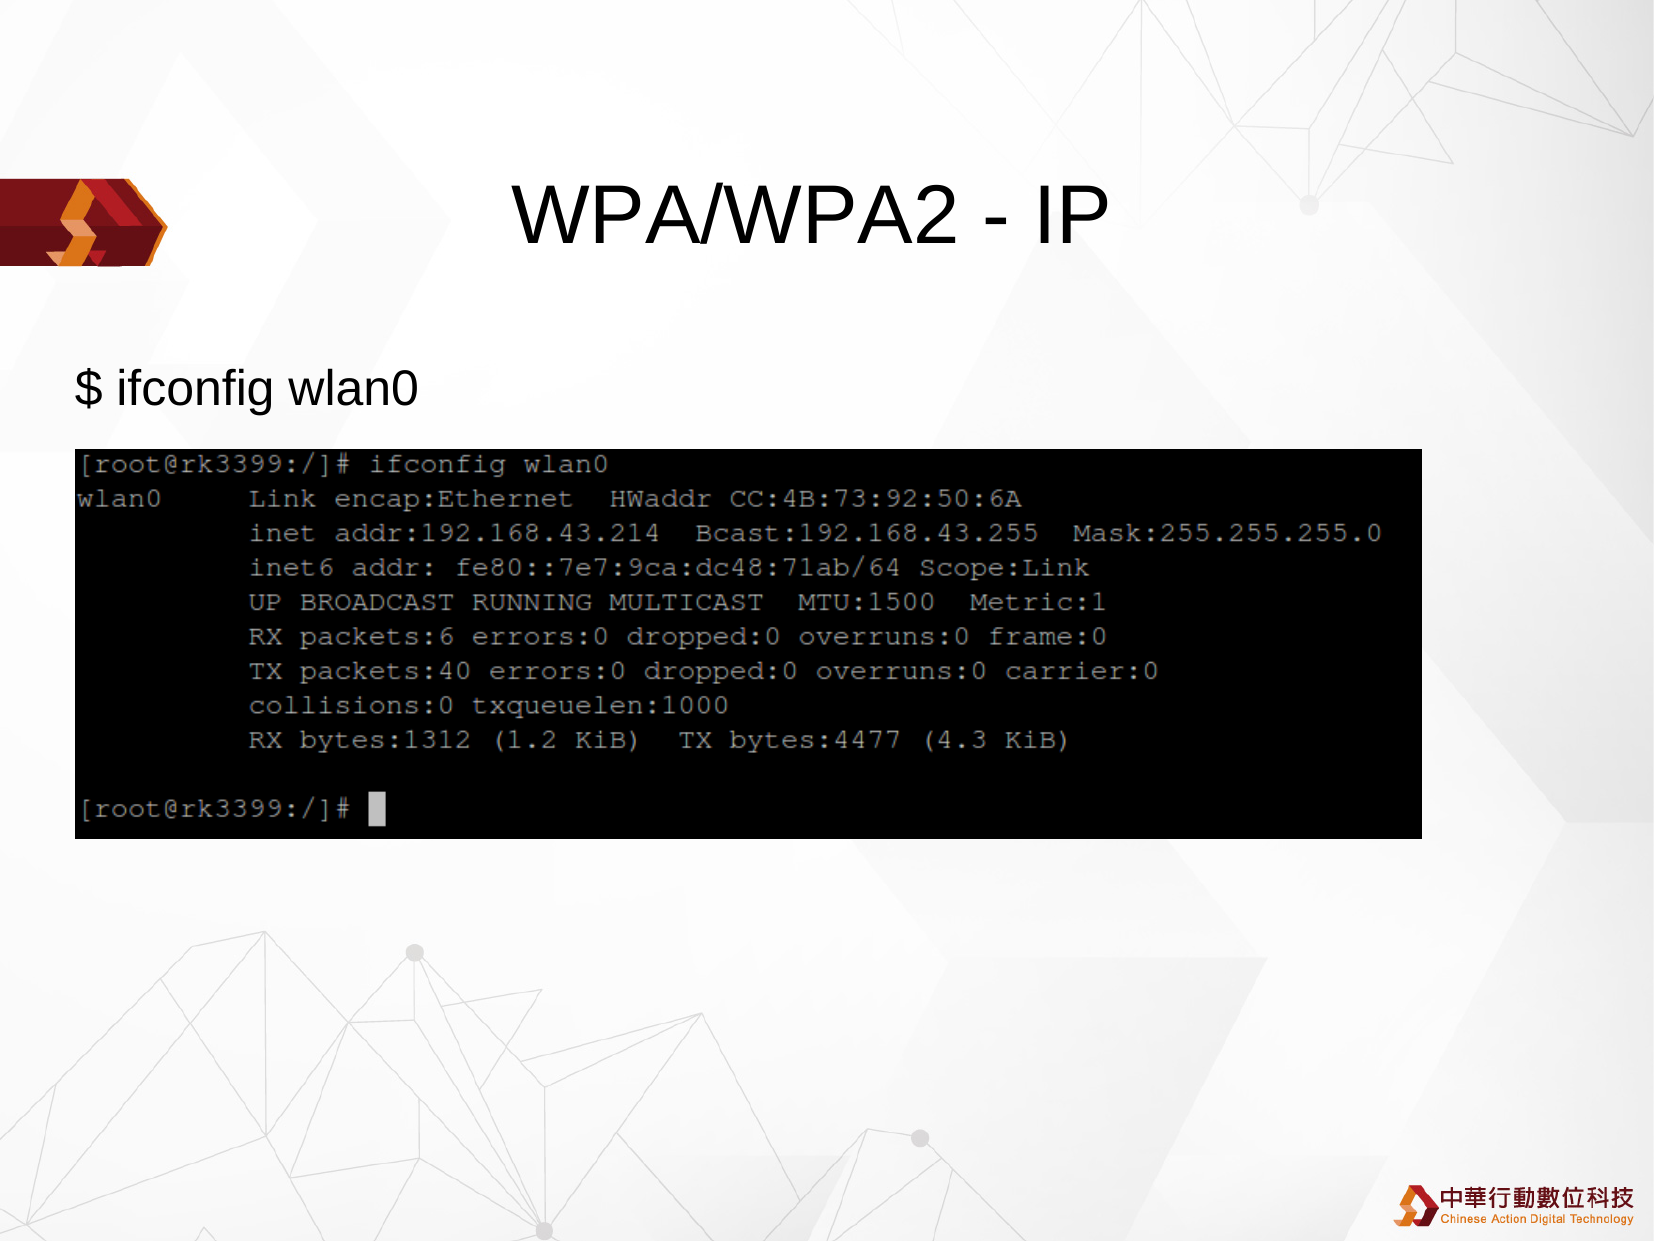

# WPA/WPA2 - IP
$ ifconfig wlan0